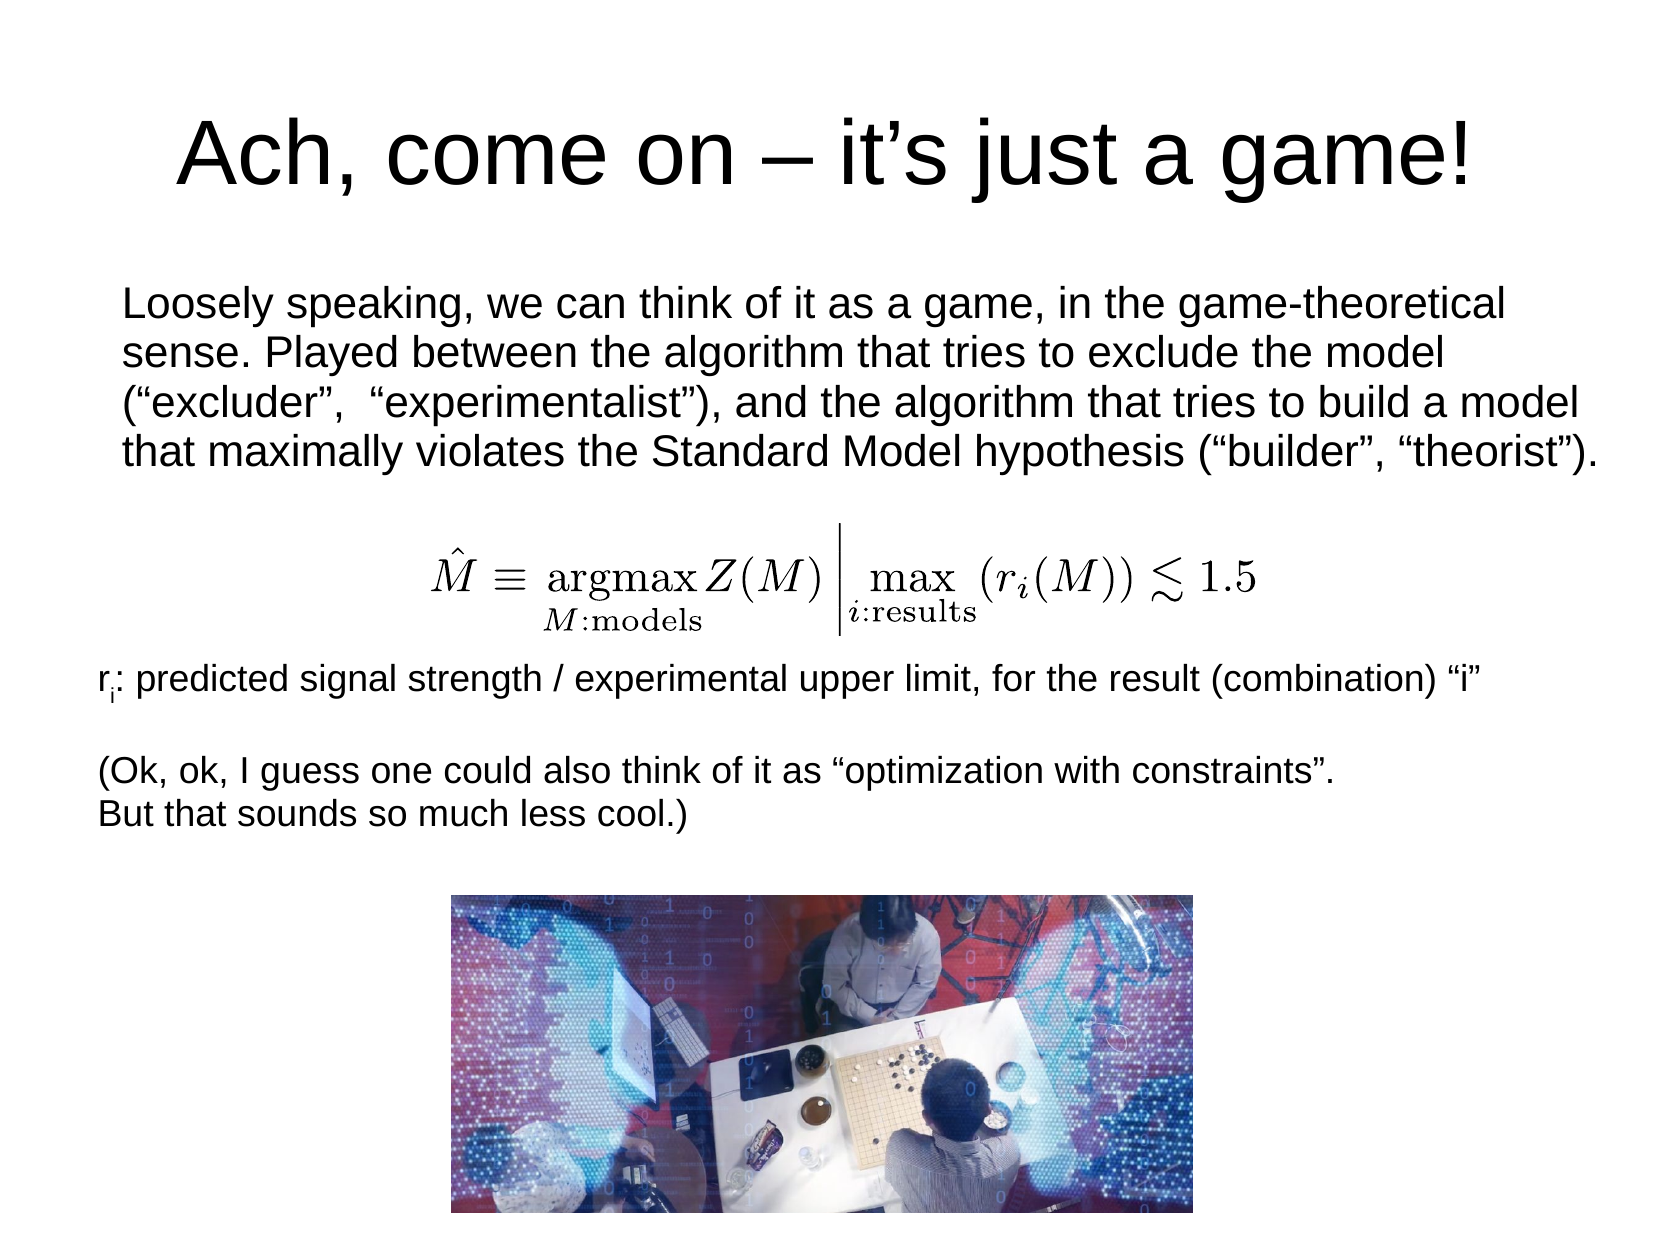

# Ach, come on – it’s just a game!
Loosely speaking, we can think of it as a game, in the game-theoretical sense. Played between the algorithm that tries to exclude the model (“excluder”, “experimentalist”), and the algorithm that tries to build a model that maximally violates the Standard Model hypothesis (“builder”, “theorist”).
ri: predicted signal strength / experimental upper limit, for the result (combination) “i”
(Ok, ok, I guess one could also think of it as “optimization with constraints”.
But that sounds so much less cool.)